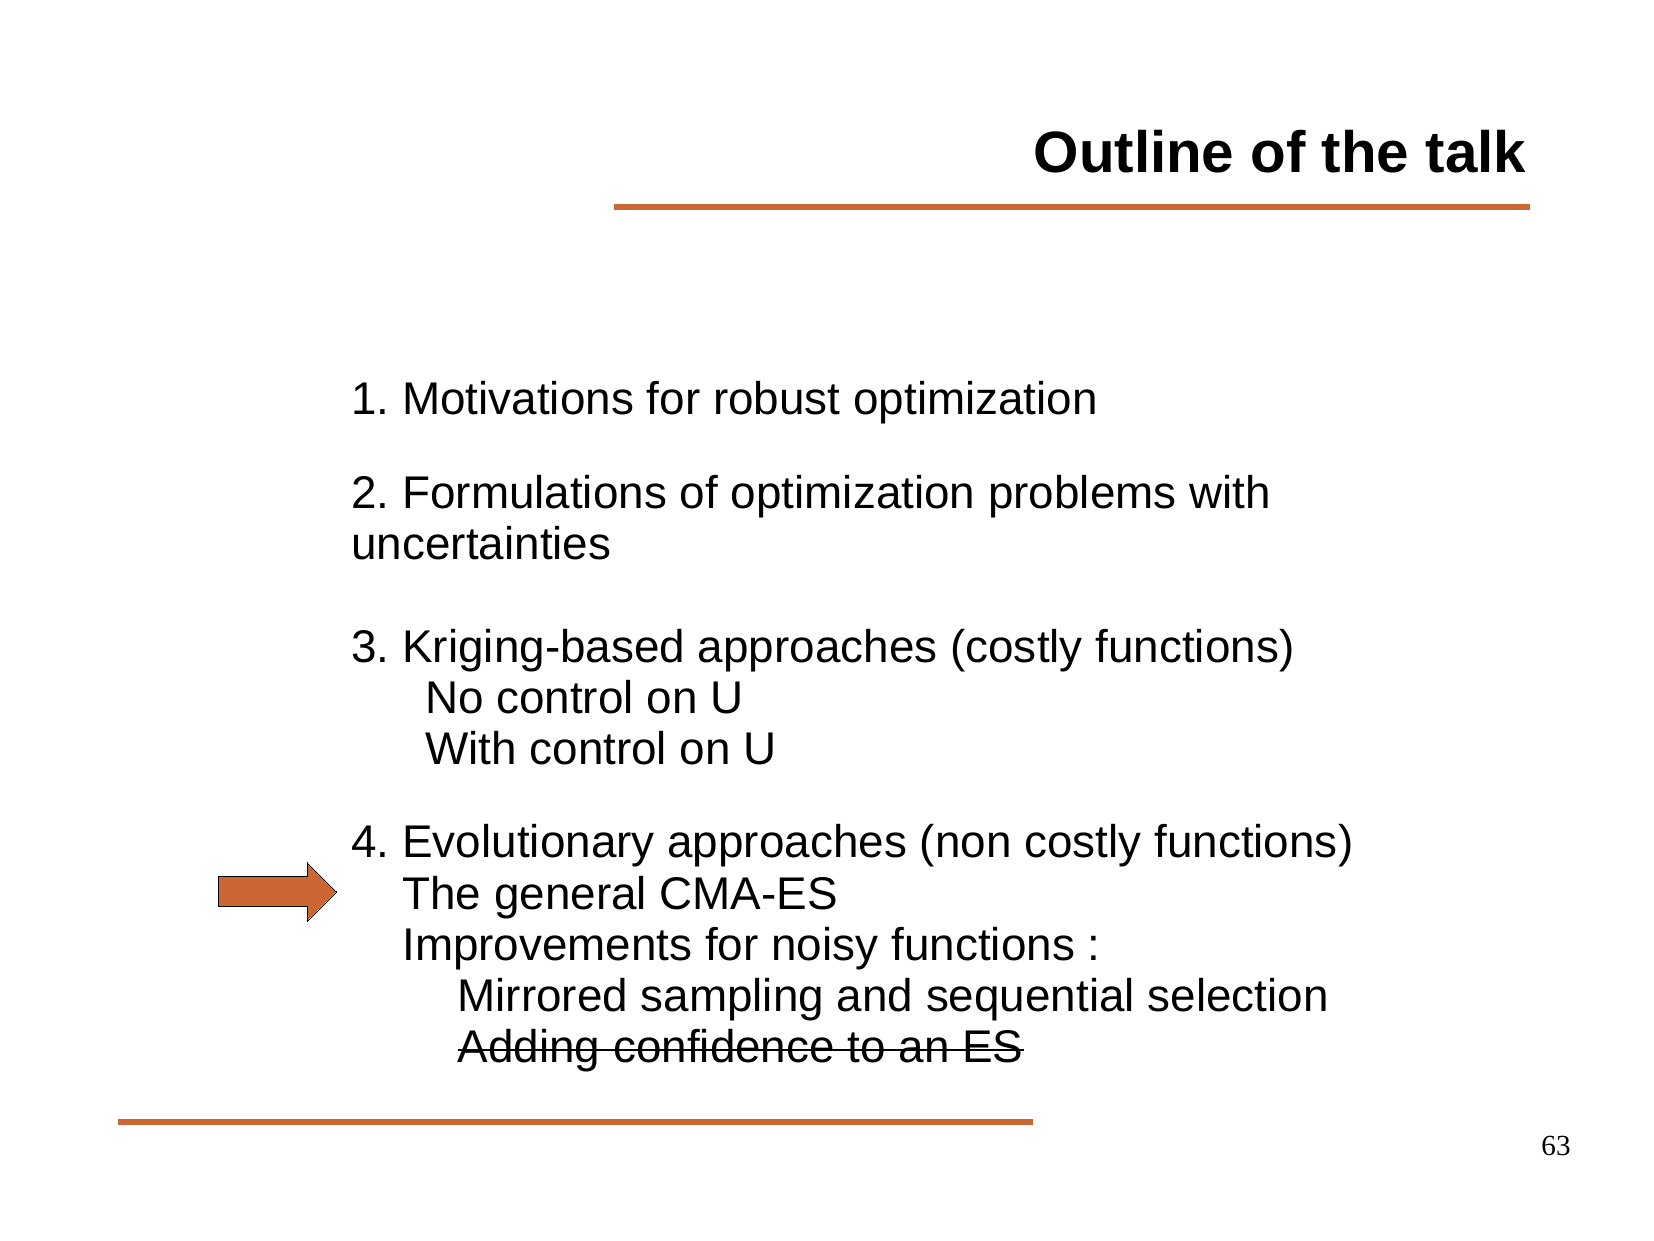

Outline of the talk
1. Motivations for robust optimization
2. Formulations of optimization problems with uncertainties
3. Kriging-based approaches (costly functions)
	No control on U
	With control on U
4. Evolutionary approaches (non costly functions)
 The general CMA-ES
 Improvements for noisy functions :
		Mirrored sampling and sequential selection
		Adding confidence to an ES
63